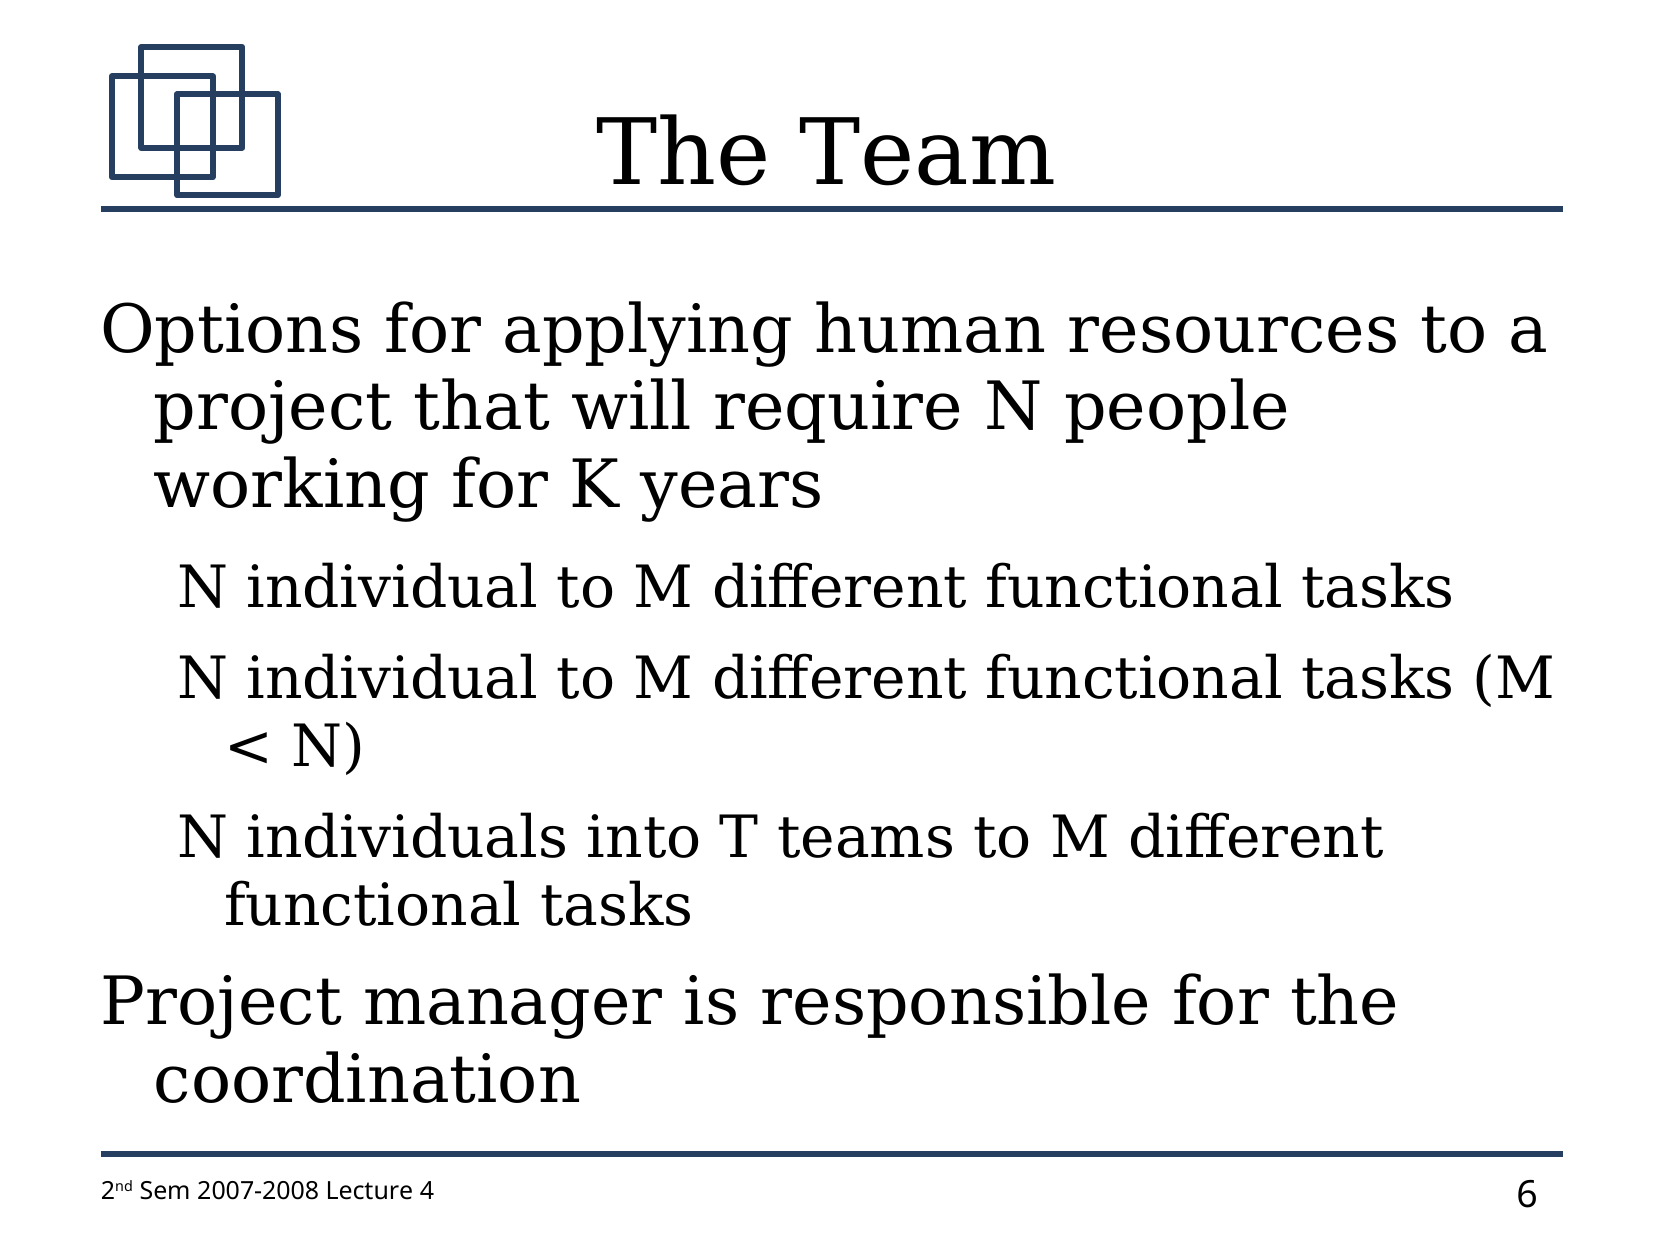

# The Team
Options for applying human resources to a project that will require N people working for K years
N individual to M different functional tasks
N individual to M different functional tasks (M < N)
N individuals into T teams to M different functional tasks
Project manager is responsible for the coordination